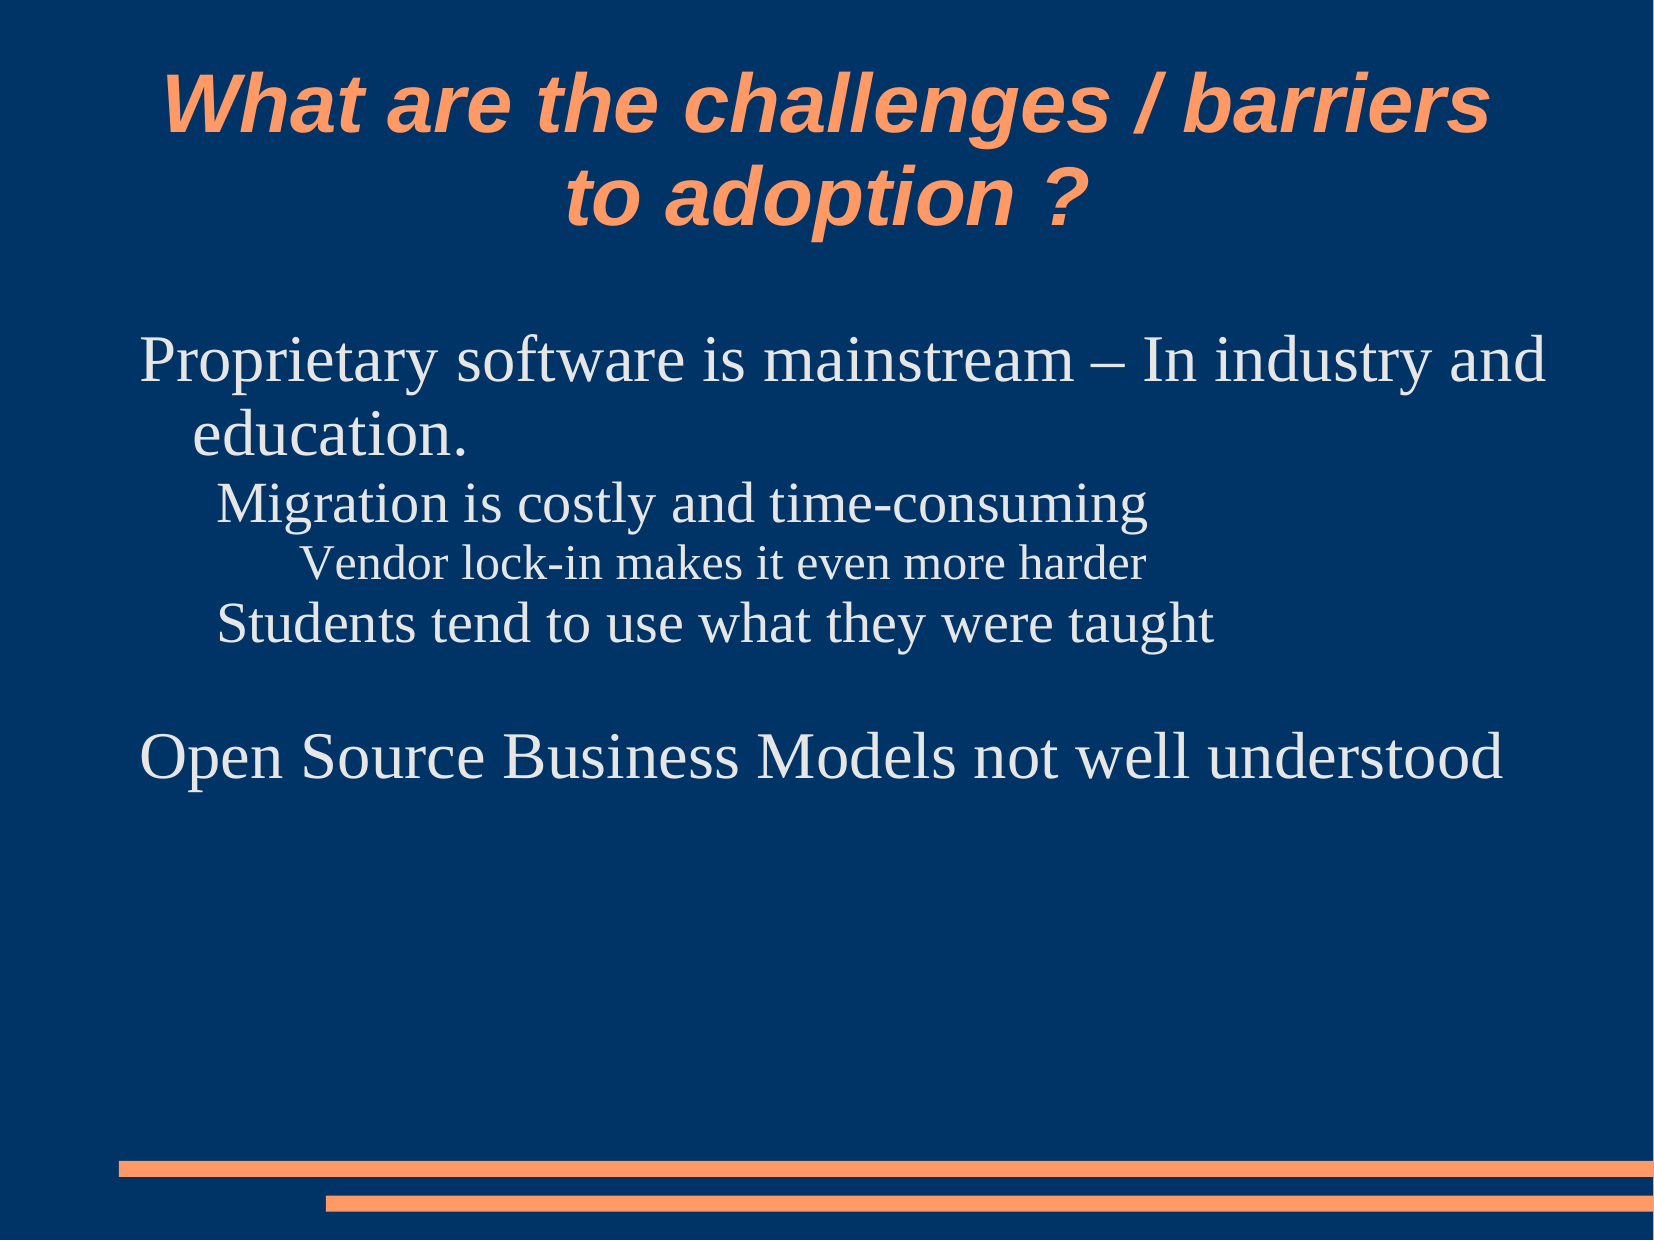

# What are the challenges / barriers to adoption ?
Proprietary software is mainstream – In industry and education.
Migration is costly and time-consuming
Vendor lock-in makes it even more harder
Students tend to use what they were taught
Open Source Business Models not well understood